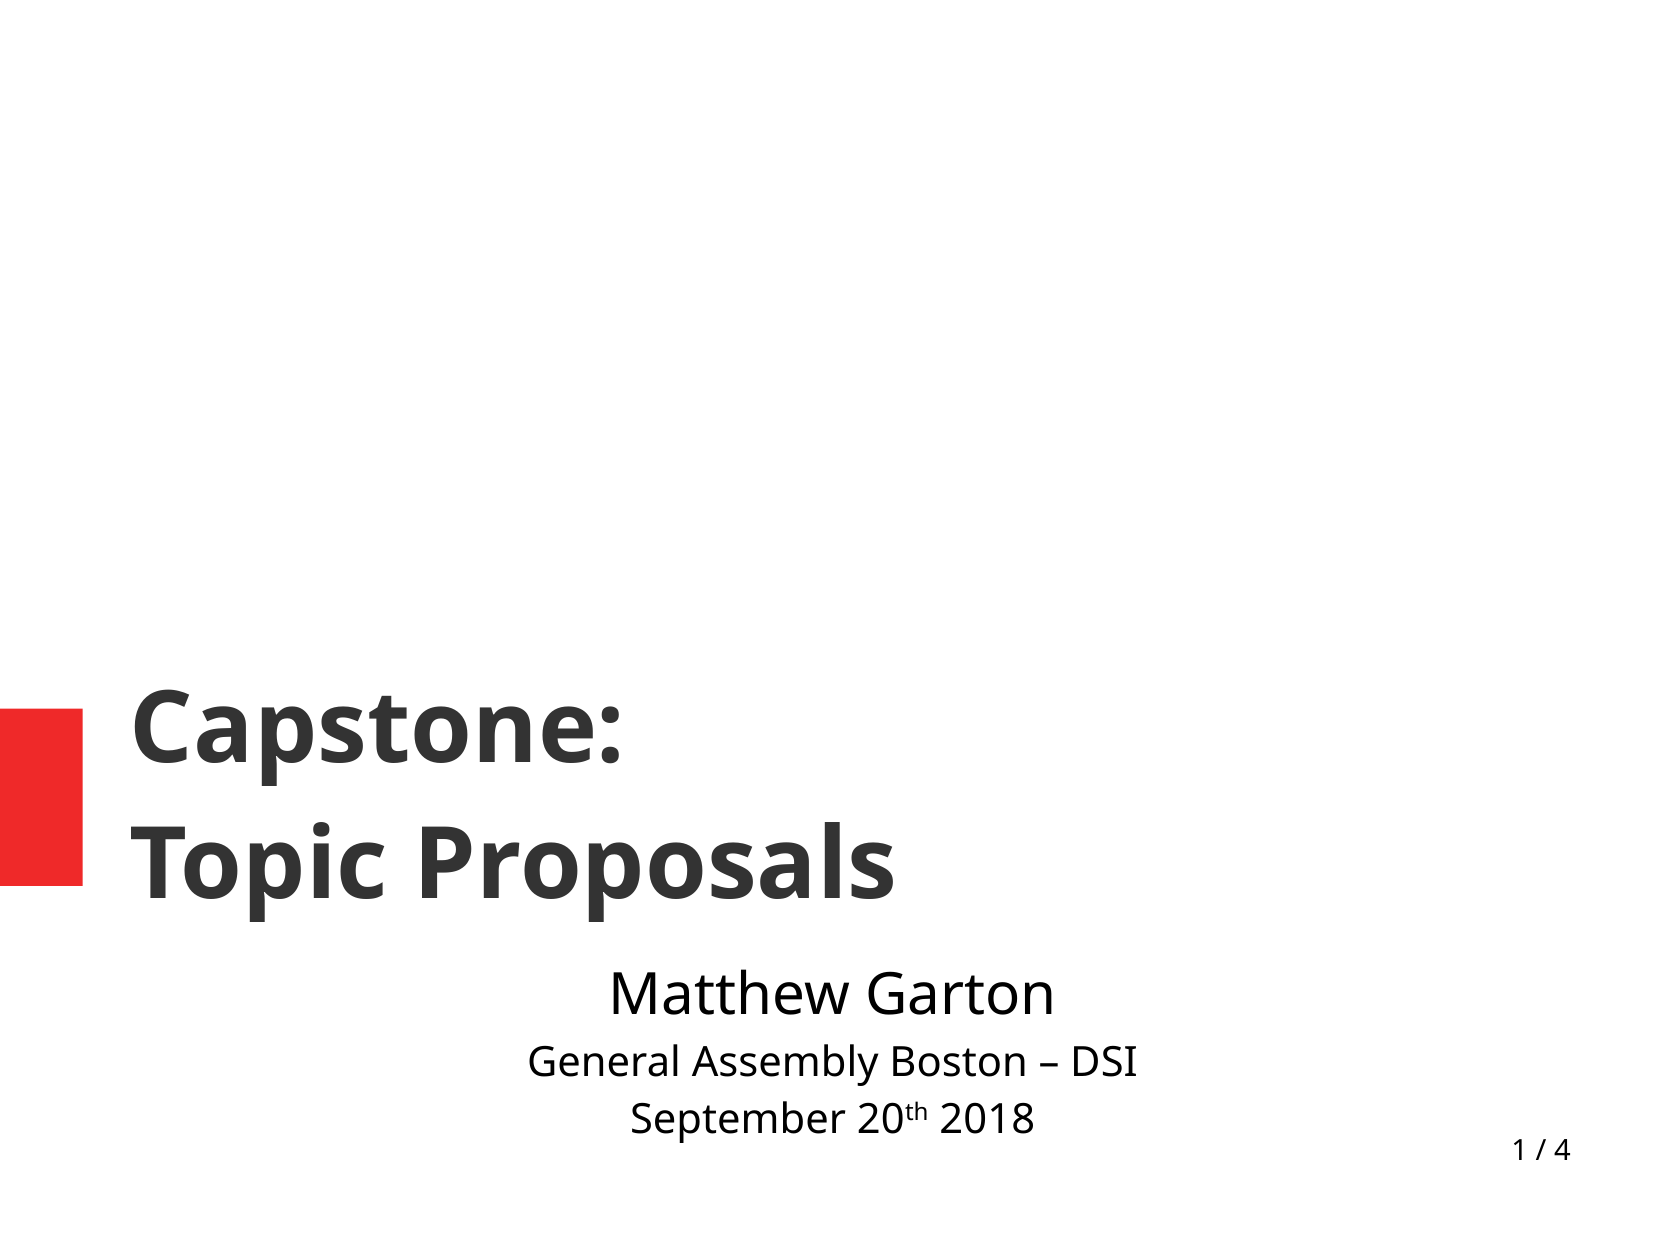

# Capstone: Topic Proposals
Matthew Garton
General Assembly Boston – DSI
September 20th 2018
1